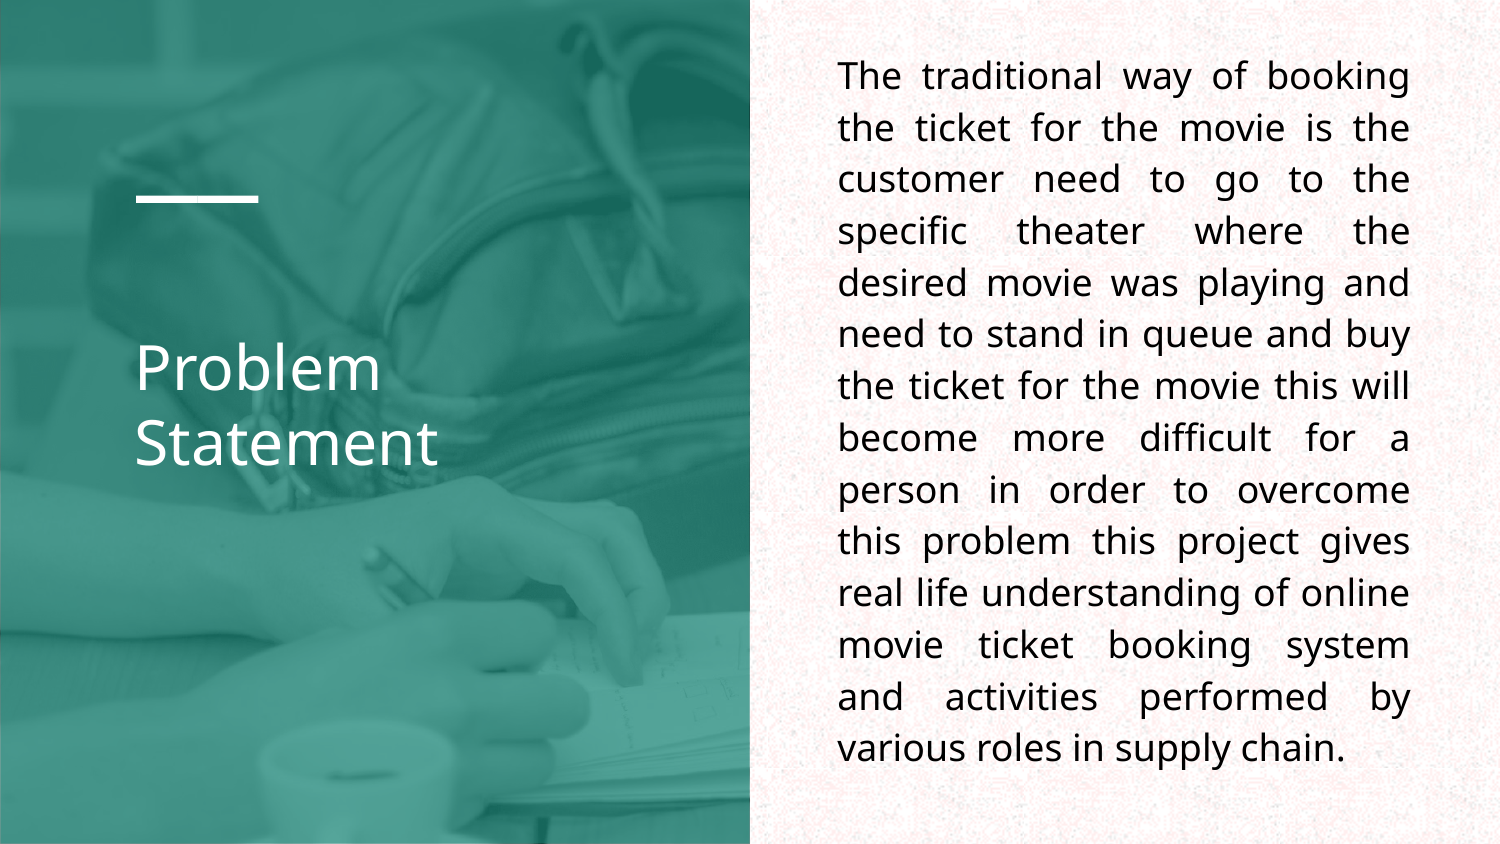

The traditional way of booking the ticket for the movie is the customer need to go to the specific theater where the desired movie was playing and need to stand in queue and buy the ticket for the movie this will become more difficult for a person in order to overcome this problem this project gives real life understanding of online movie ticket booking system and activities performed by various roles in supply chain.
Problem Statement